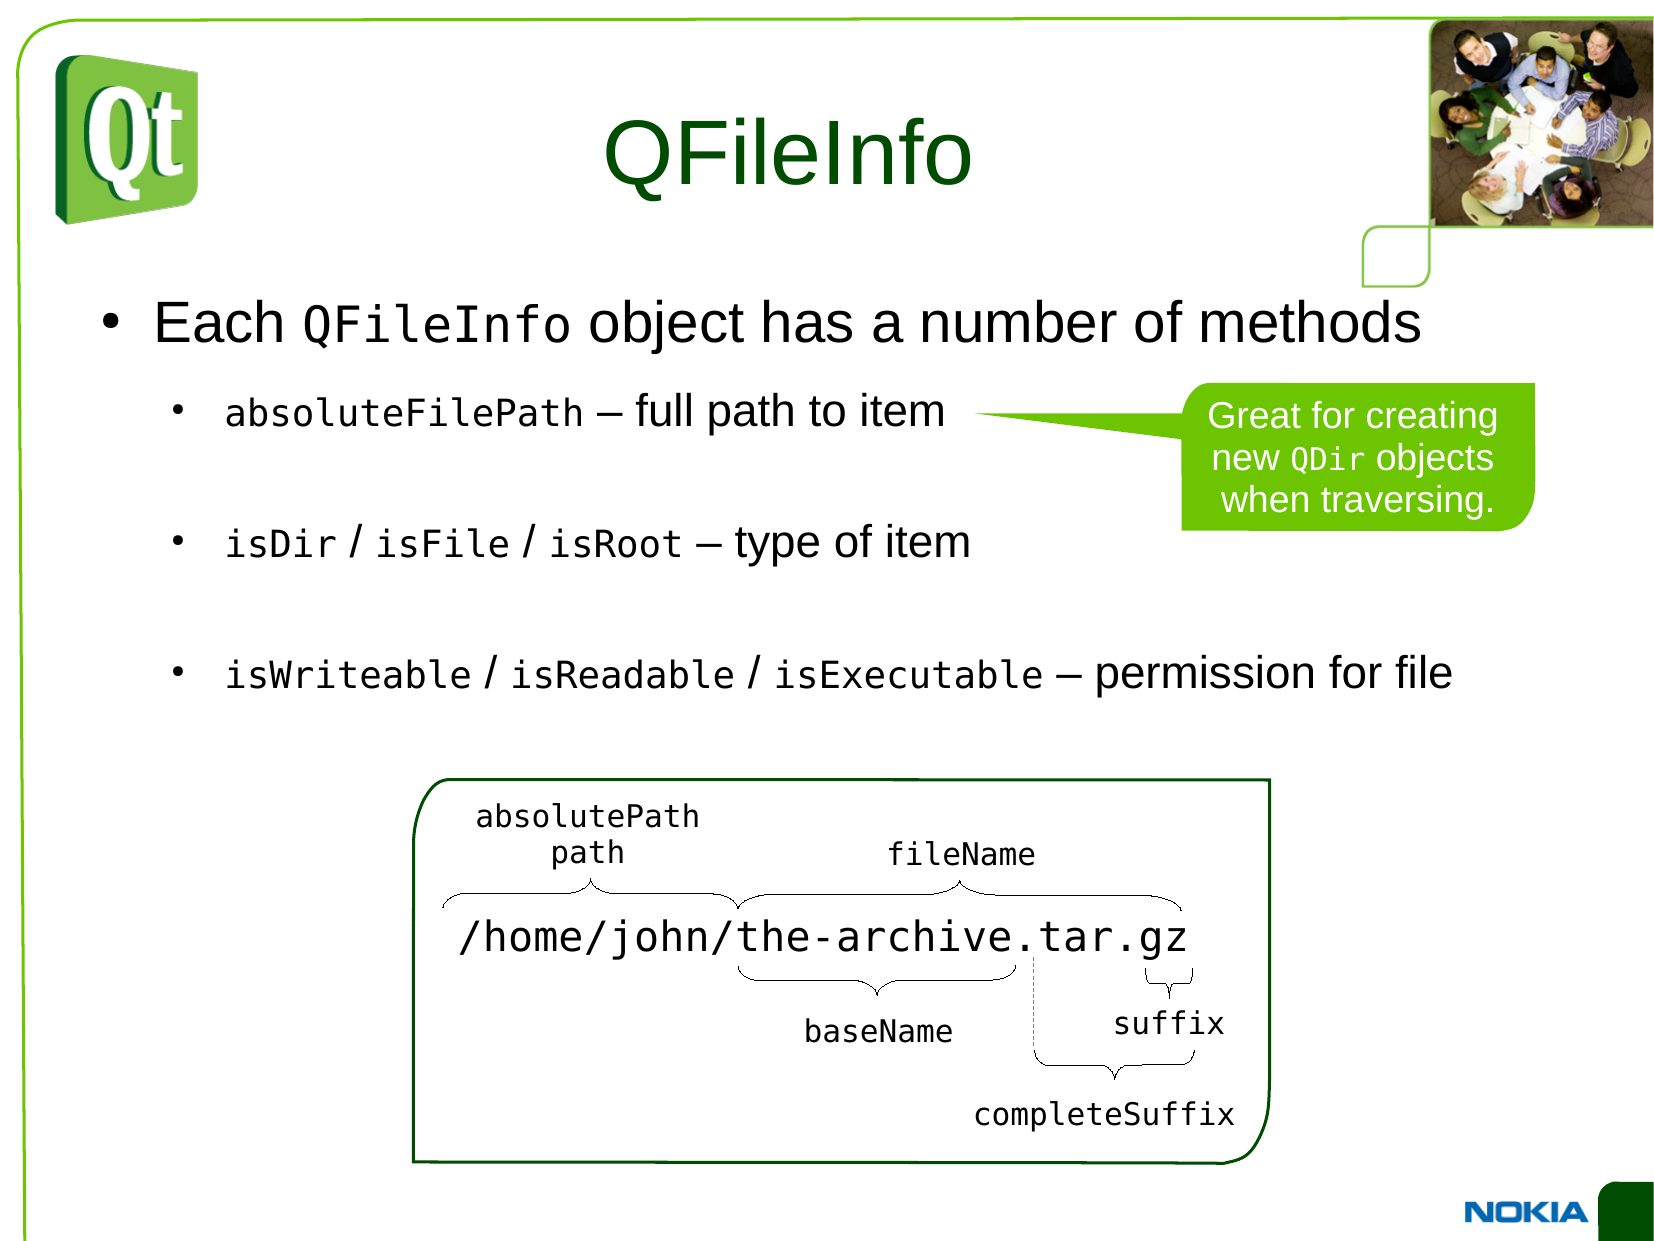

# QFileInfo
Each QFileInfo object has a number of methods
absoluteFilePath – full path to item
isDir / isFile / isRoot – type of item
isWriteable / isReadable / isExecutable – permission for file
Great for creating
new QDir objects
when traversing.
absolutePath
path
fileName
/home/john/the-archive.tar.gz
suffix
baseName
completeSuffix